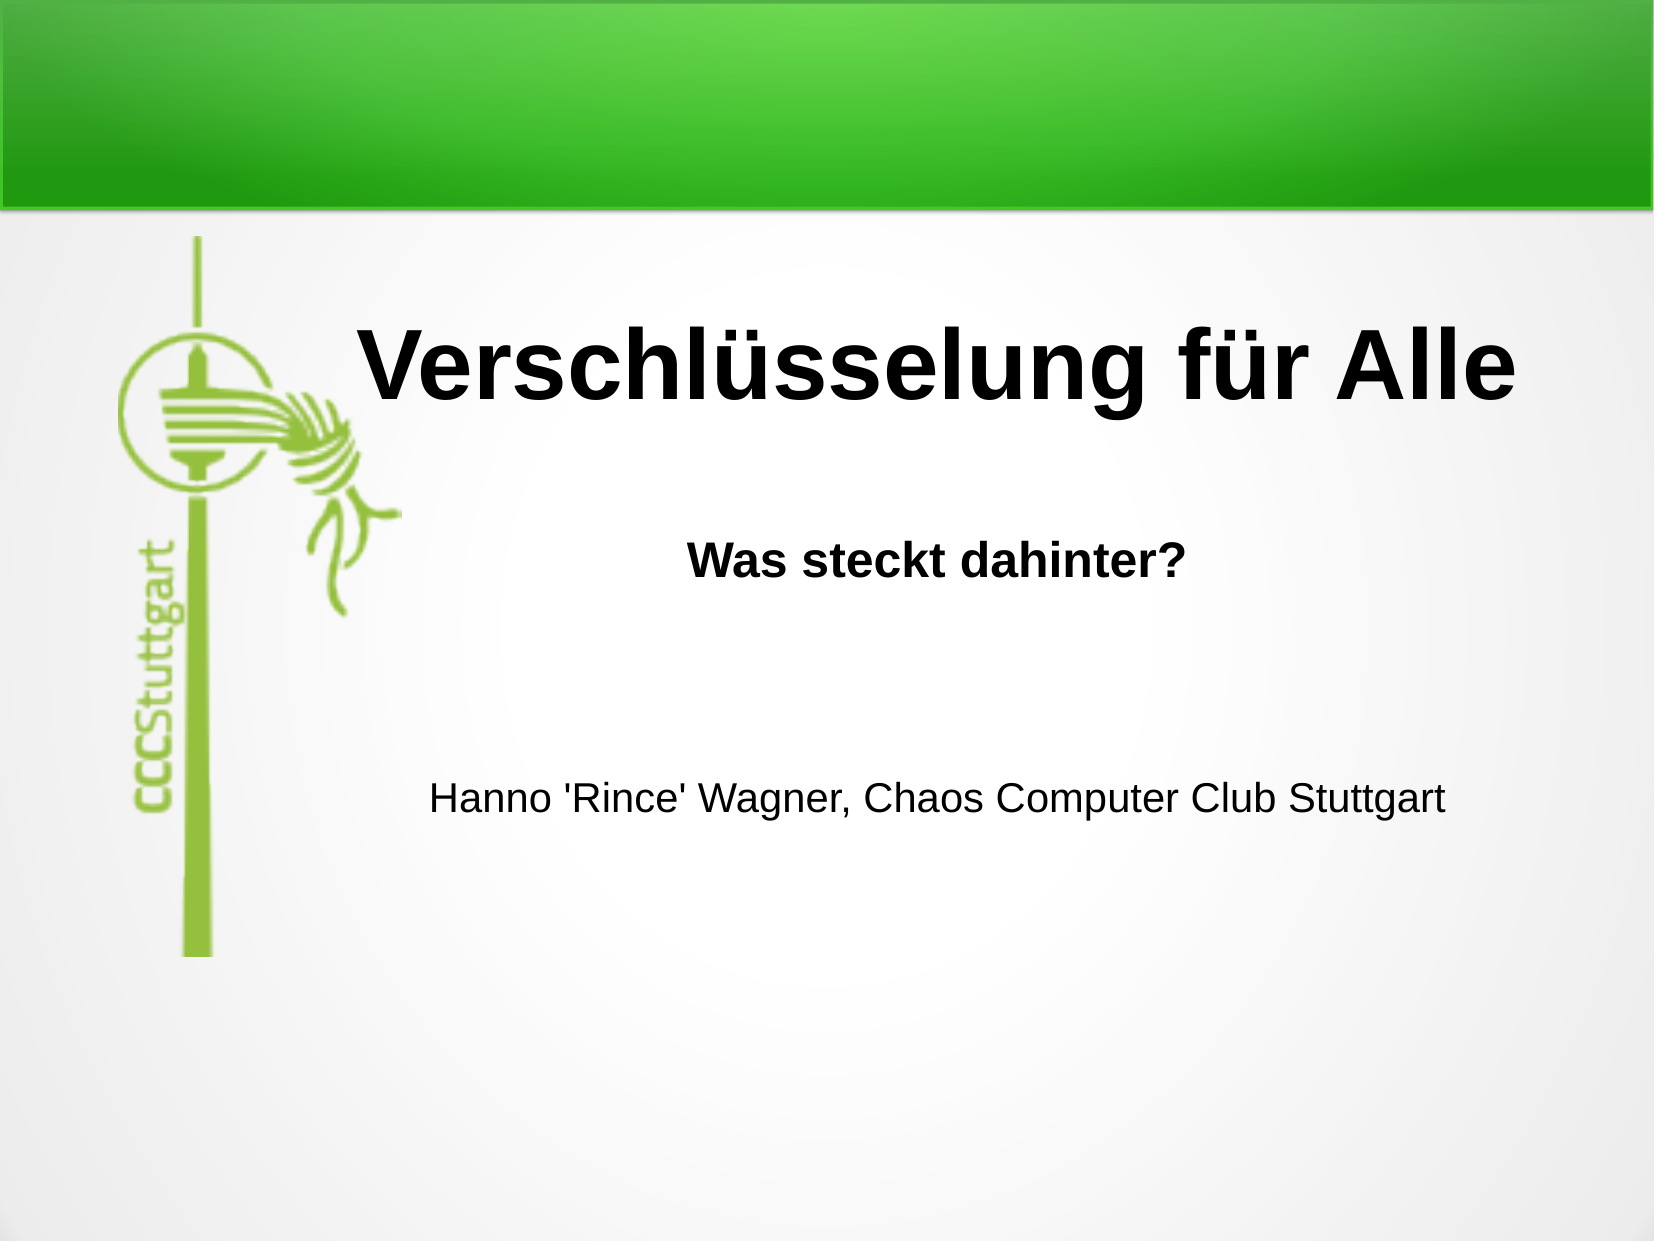

# Verschlüsselung für Alle
Was steckt dahinter?
Hanno 'Rince' Wagner, Chaos Computer Club Stuttgart